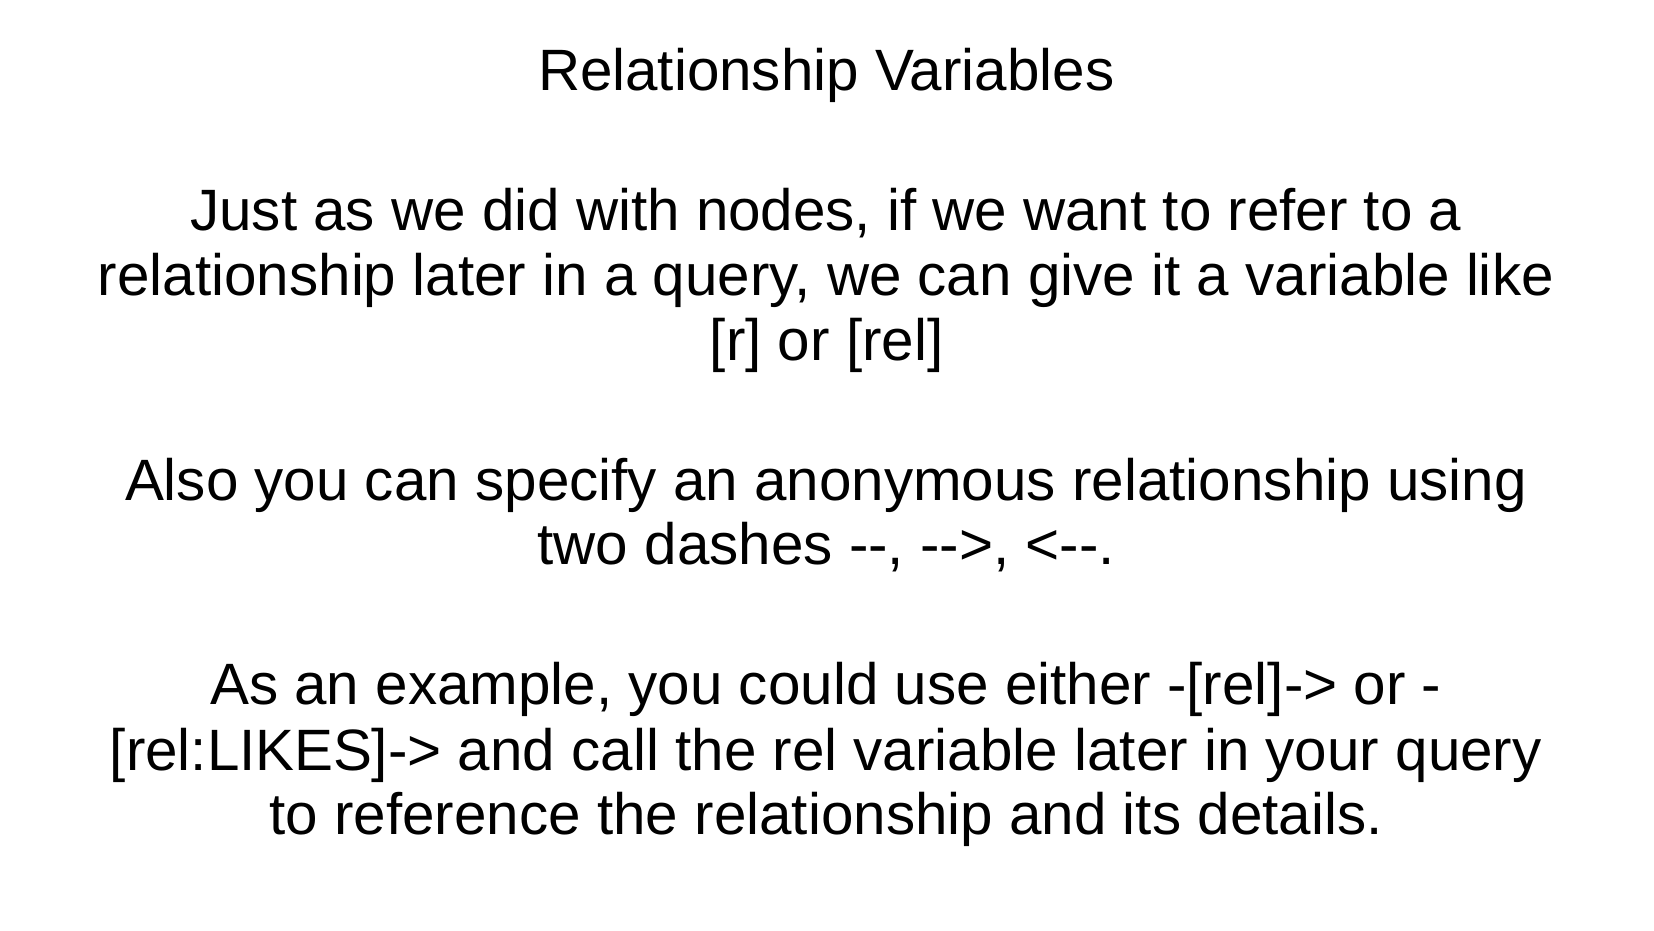

# Relationship Variables
Just as we did with nodes, if we want to refer to a relationship later in a query, we can give it a variable like [r] or [rel]
Also you can specify an anonymous relationship using two dashes --, -->, <--.
As an example, you could use either -[rel]-> or -[rel:LIKES]-> and call the rel variable later in your query to reference the relationship and its details.